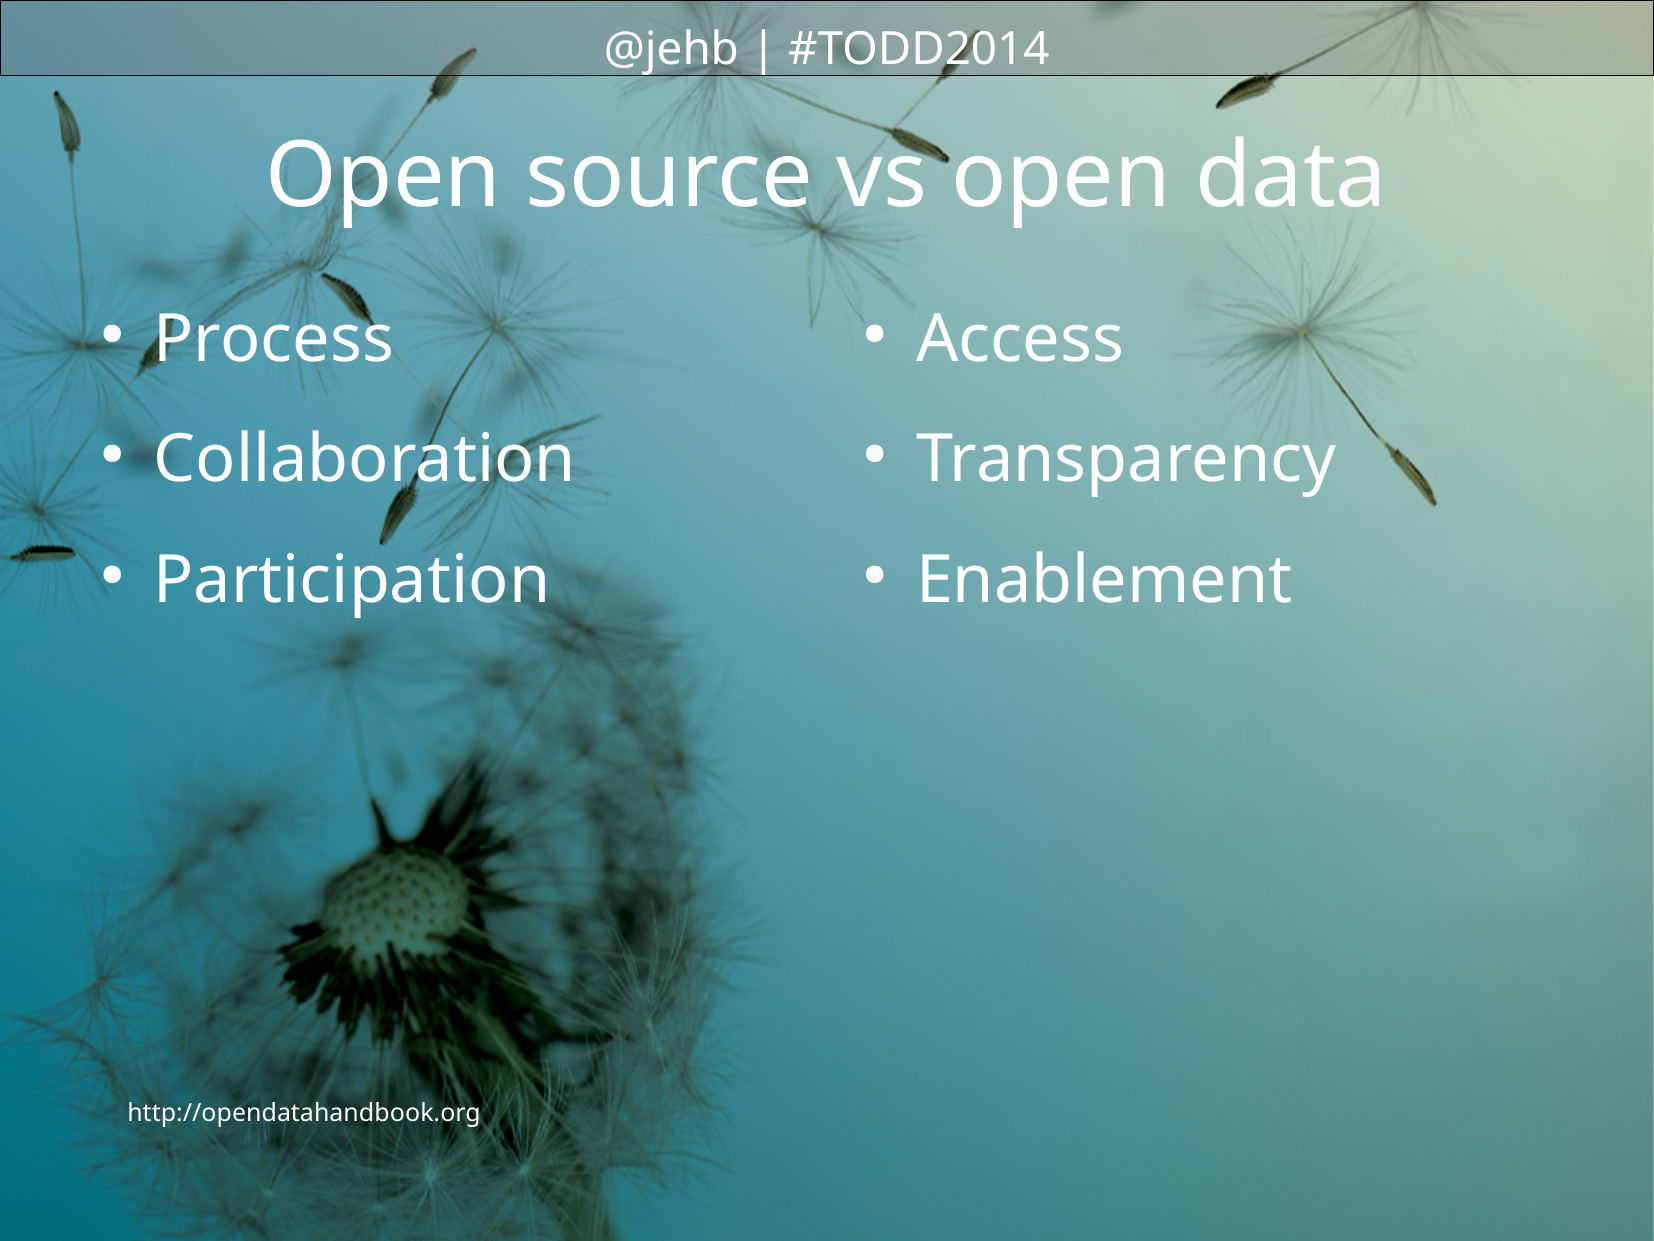

# Open source vs open data
Process
Collaboration
Participation
Access
Transparency
Enablement
http://opendatahandbook.org